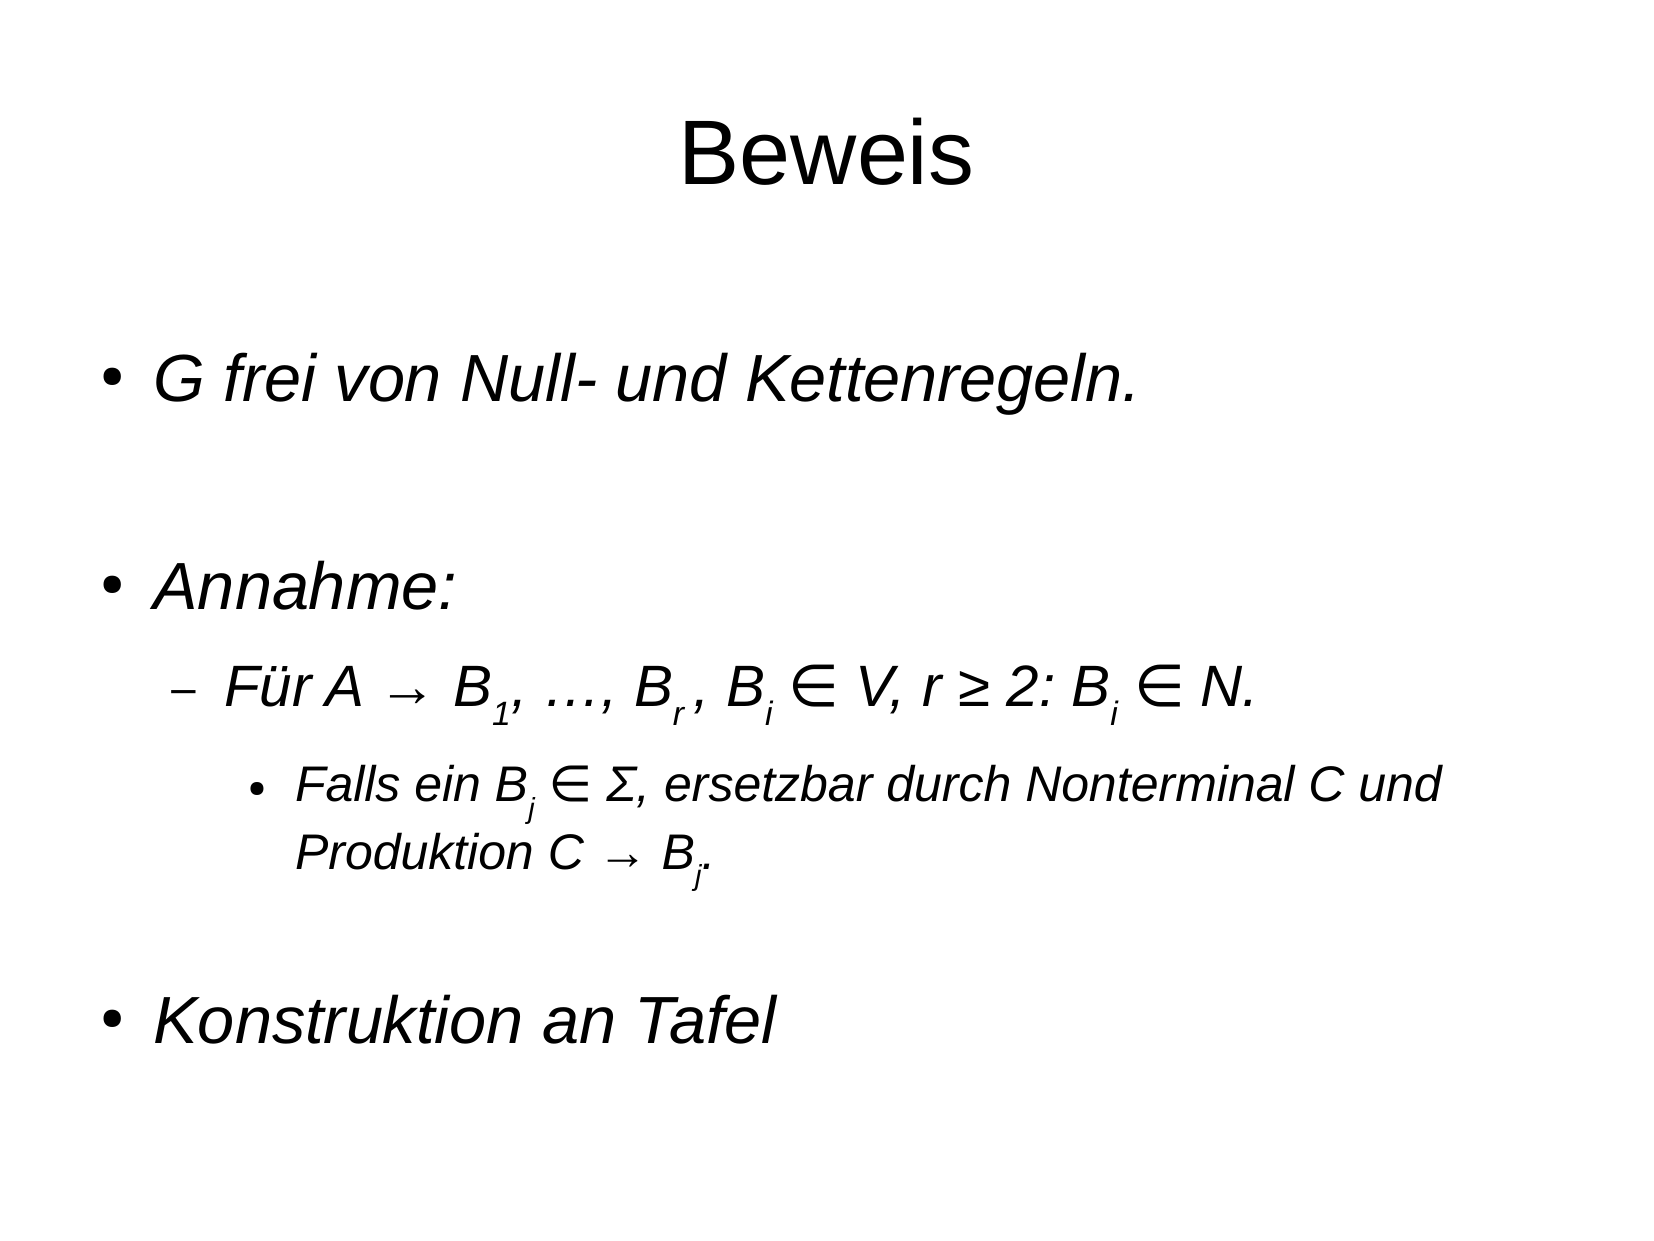

# Beweis
G frei von Null- und Kettenregeln.
Annahme:
Für A → B1, …, Br , Bi ∈ V, r ≥ 2: Bi ∈ N.
Falls ein Bj ∈ Σ, ersetzbar durch Nonterminal C und Produktion C → Bj.
Konstruktion an Tafel